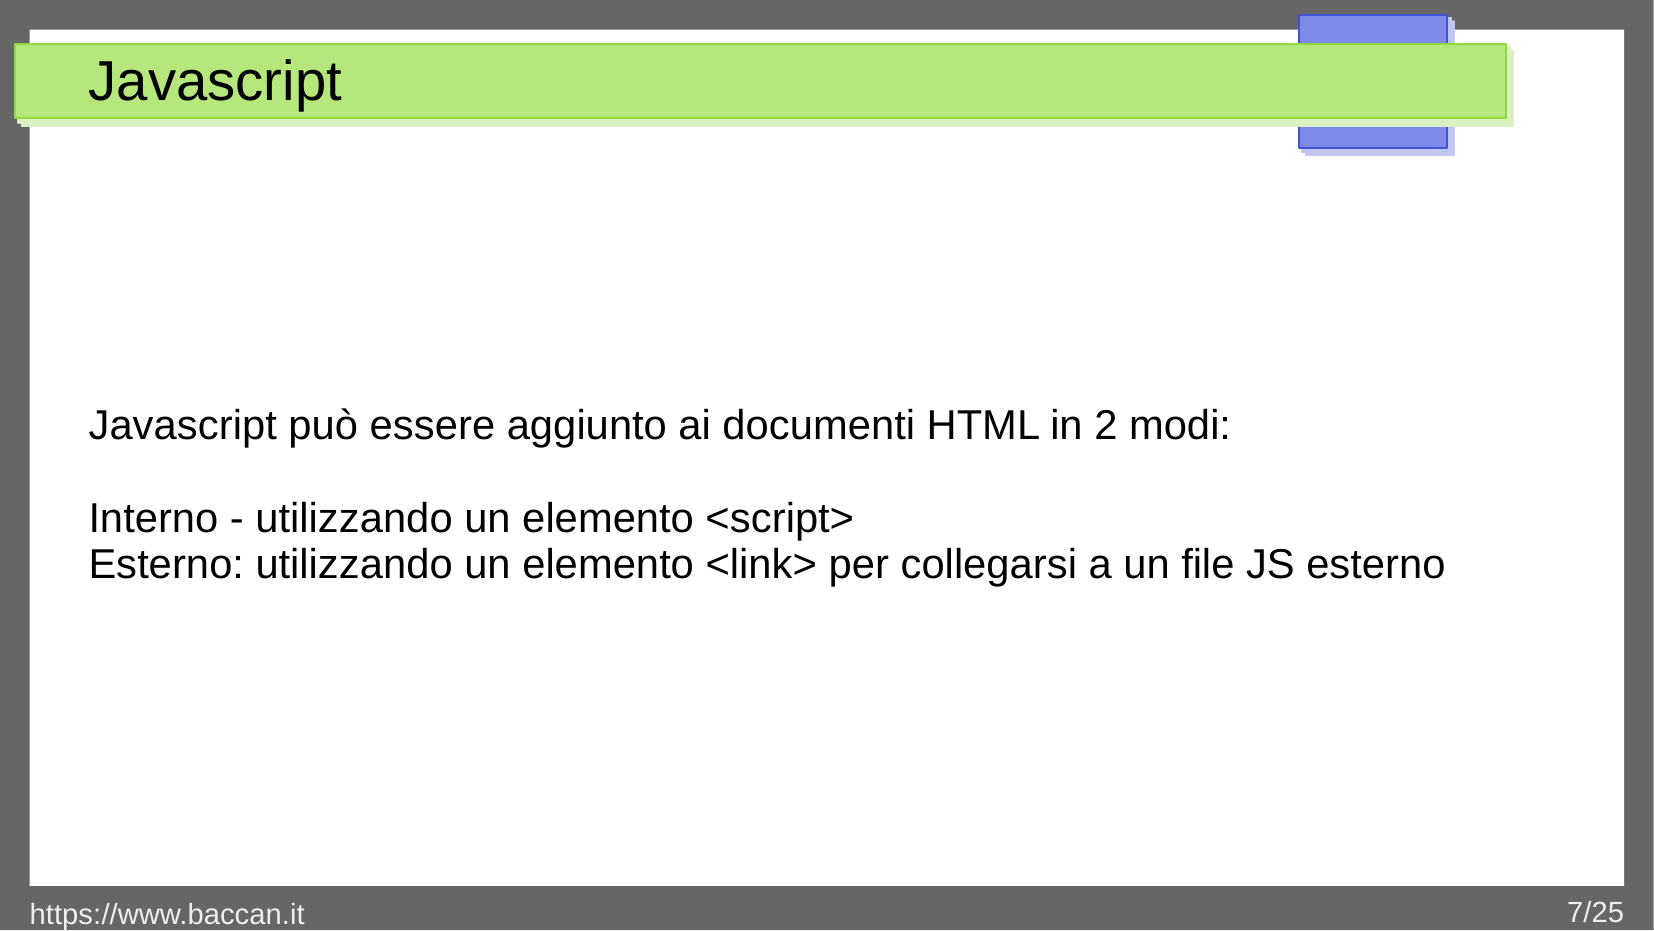

# Javascript
Javascript può essere aggiunto ai documenti HTML in 2 modi:
Interno - utilizzando un elemento <script>
Esterno: utilizzando un elemento <link> per collegarsi a un file JS esterno
7
https://www.baccan.it